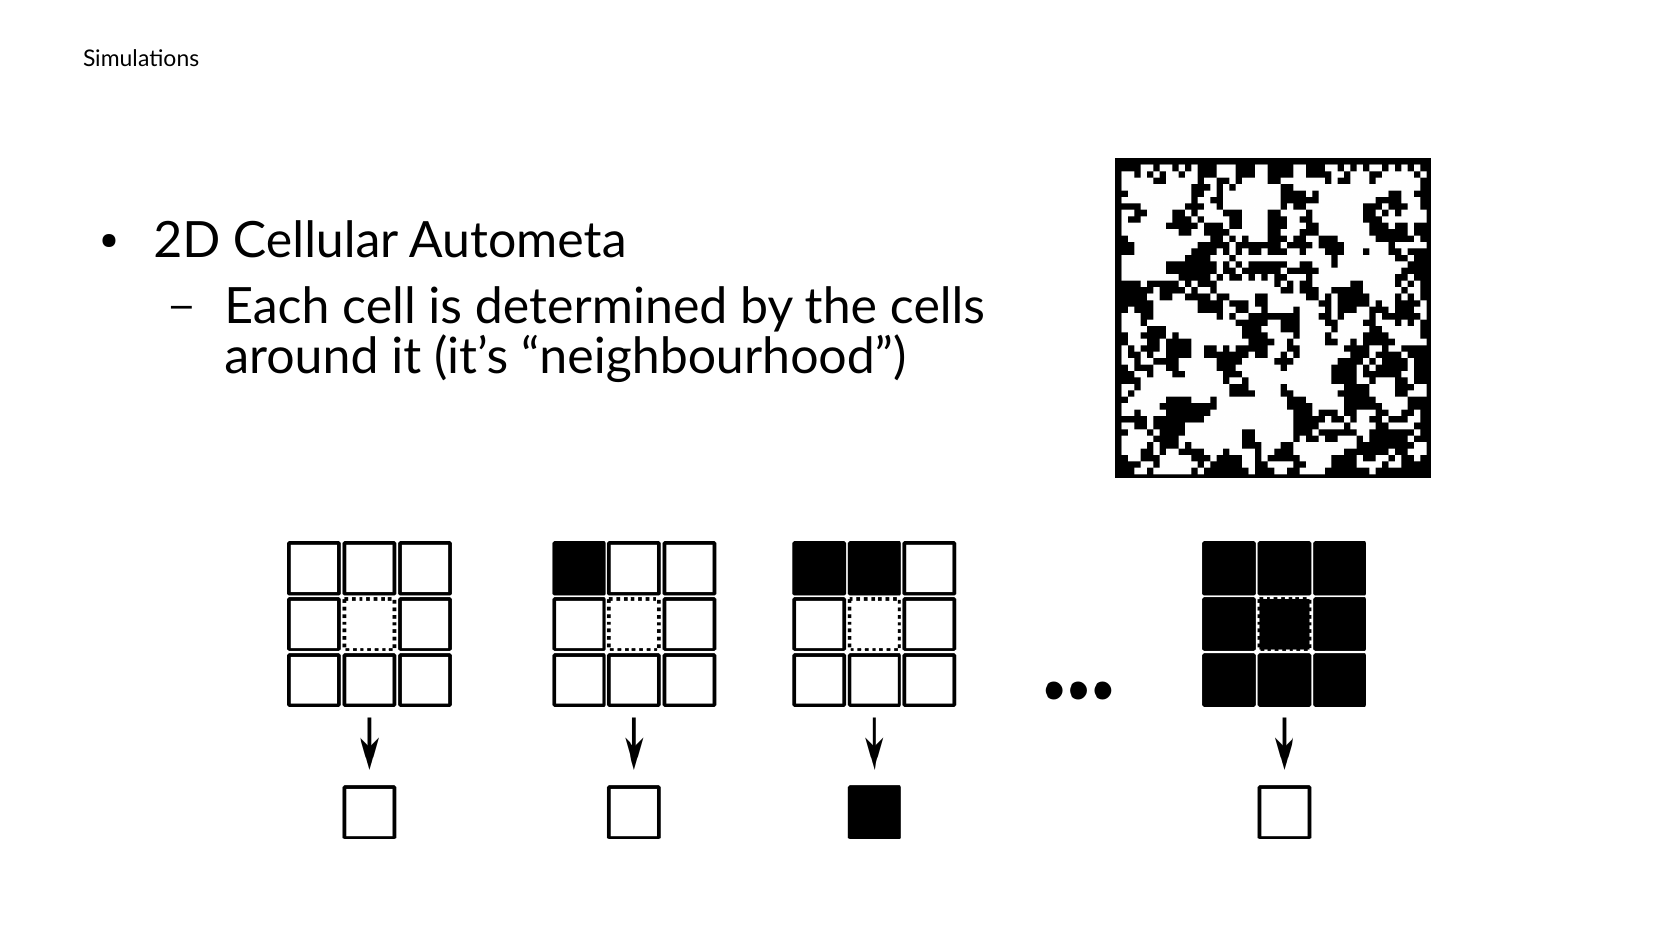

Simulations
# 2D Cellular Autometa
Each cell is determined by the cells around it (it’s “neighbourhood”)